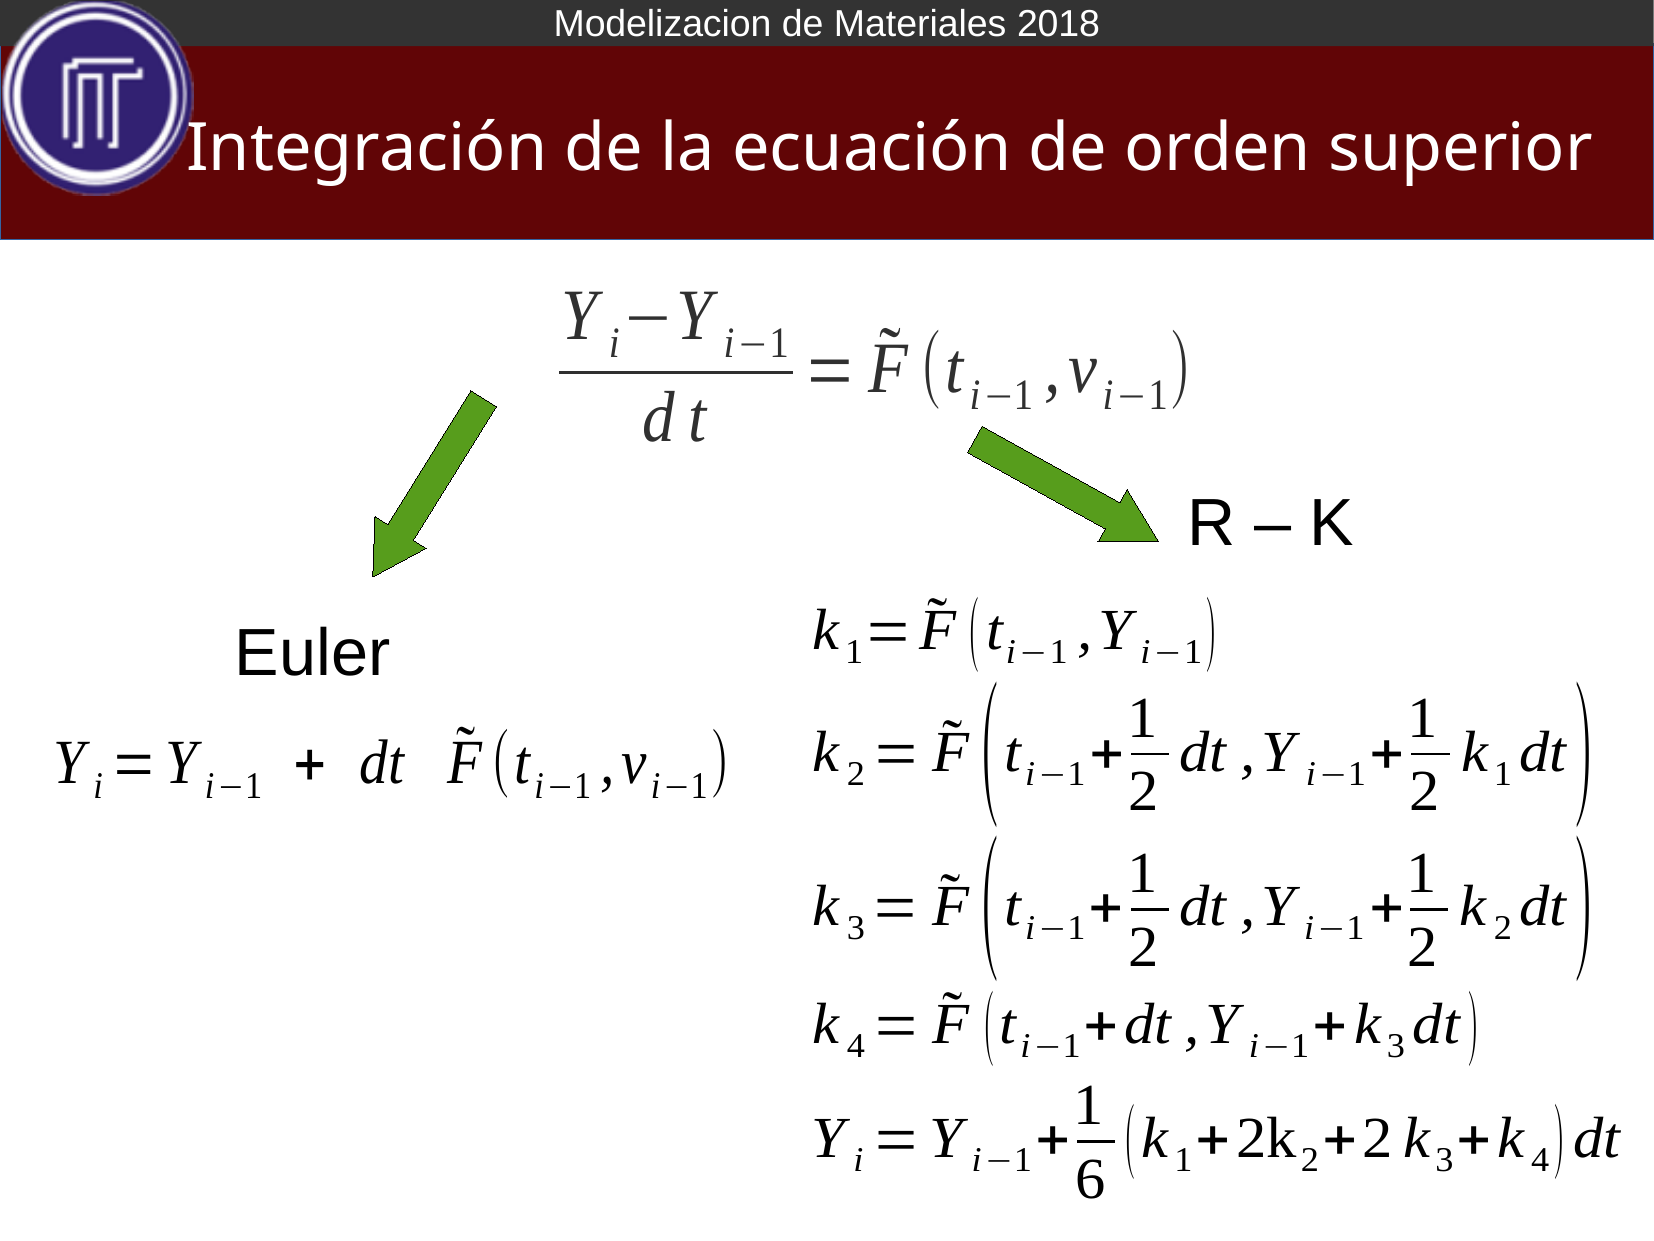

# Integración de la ecuación de orden superior
R – K
Euler